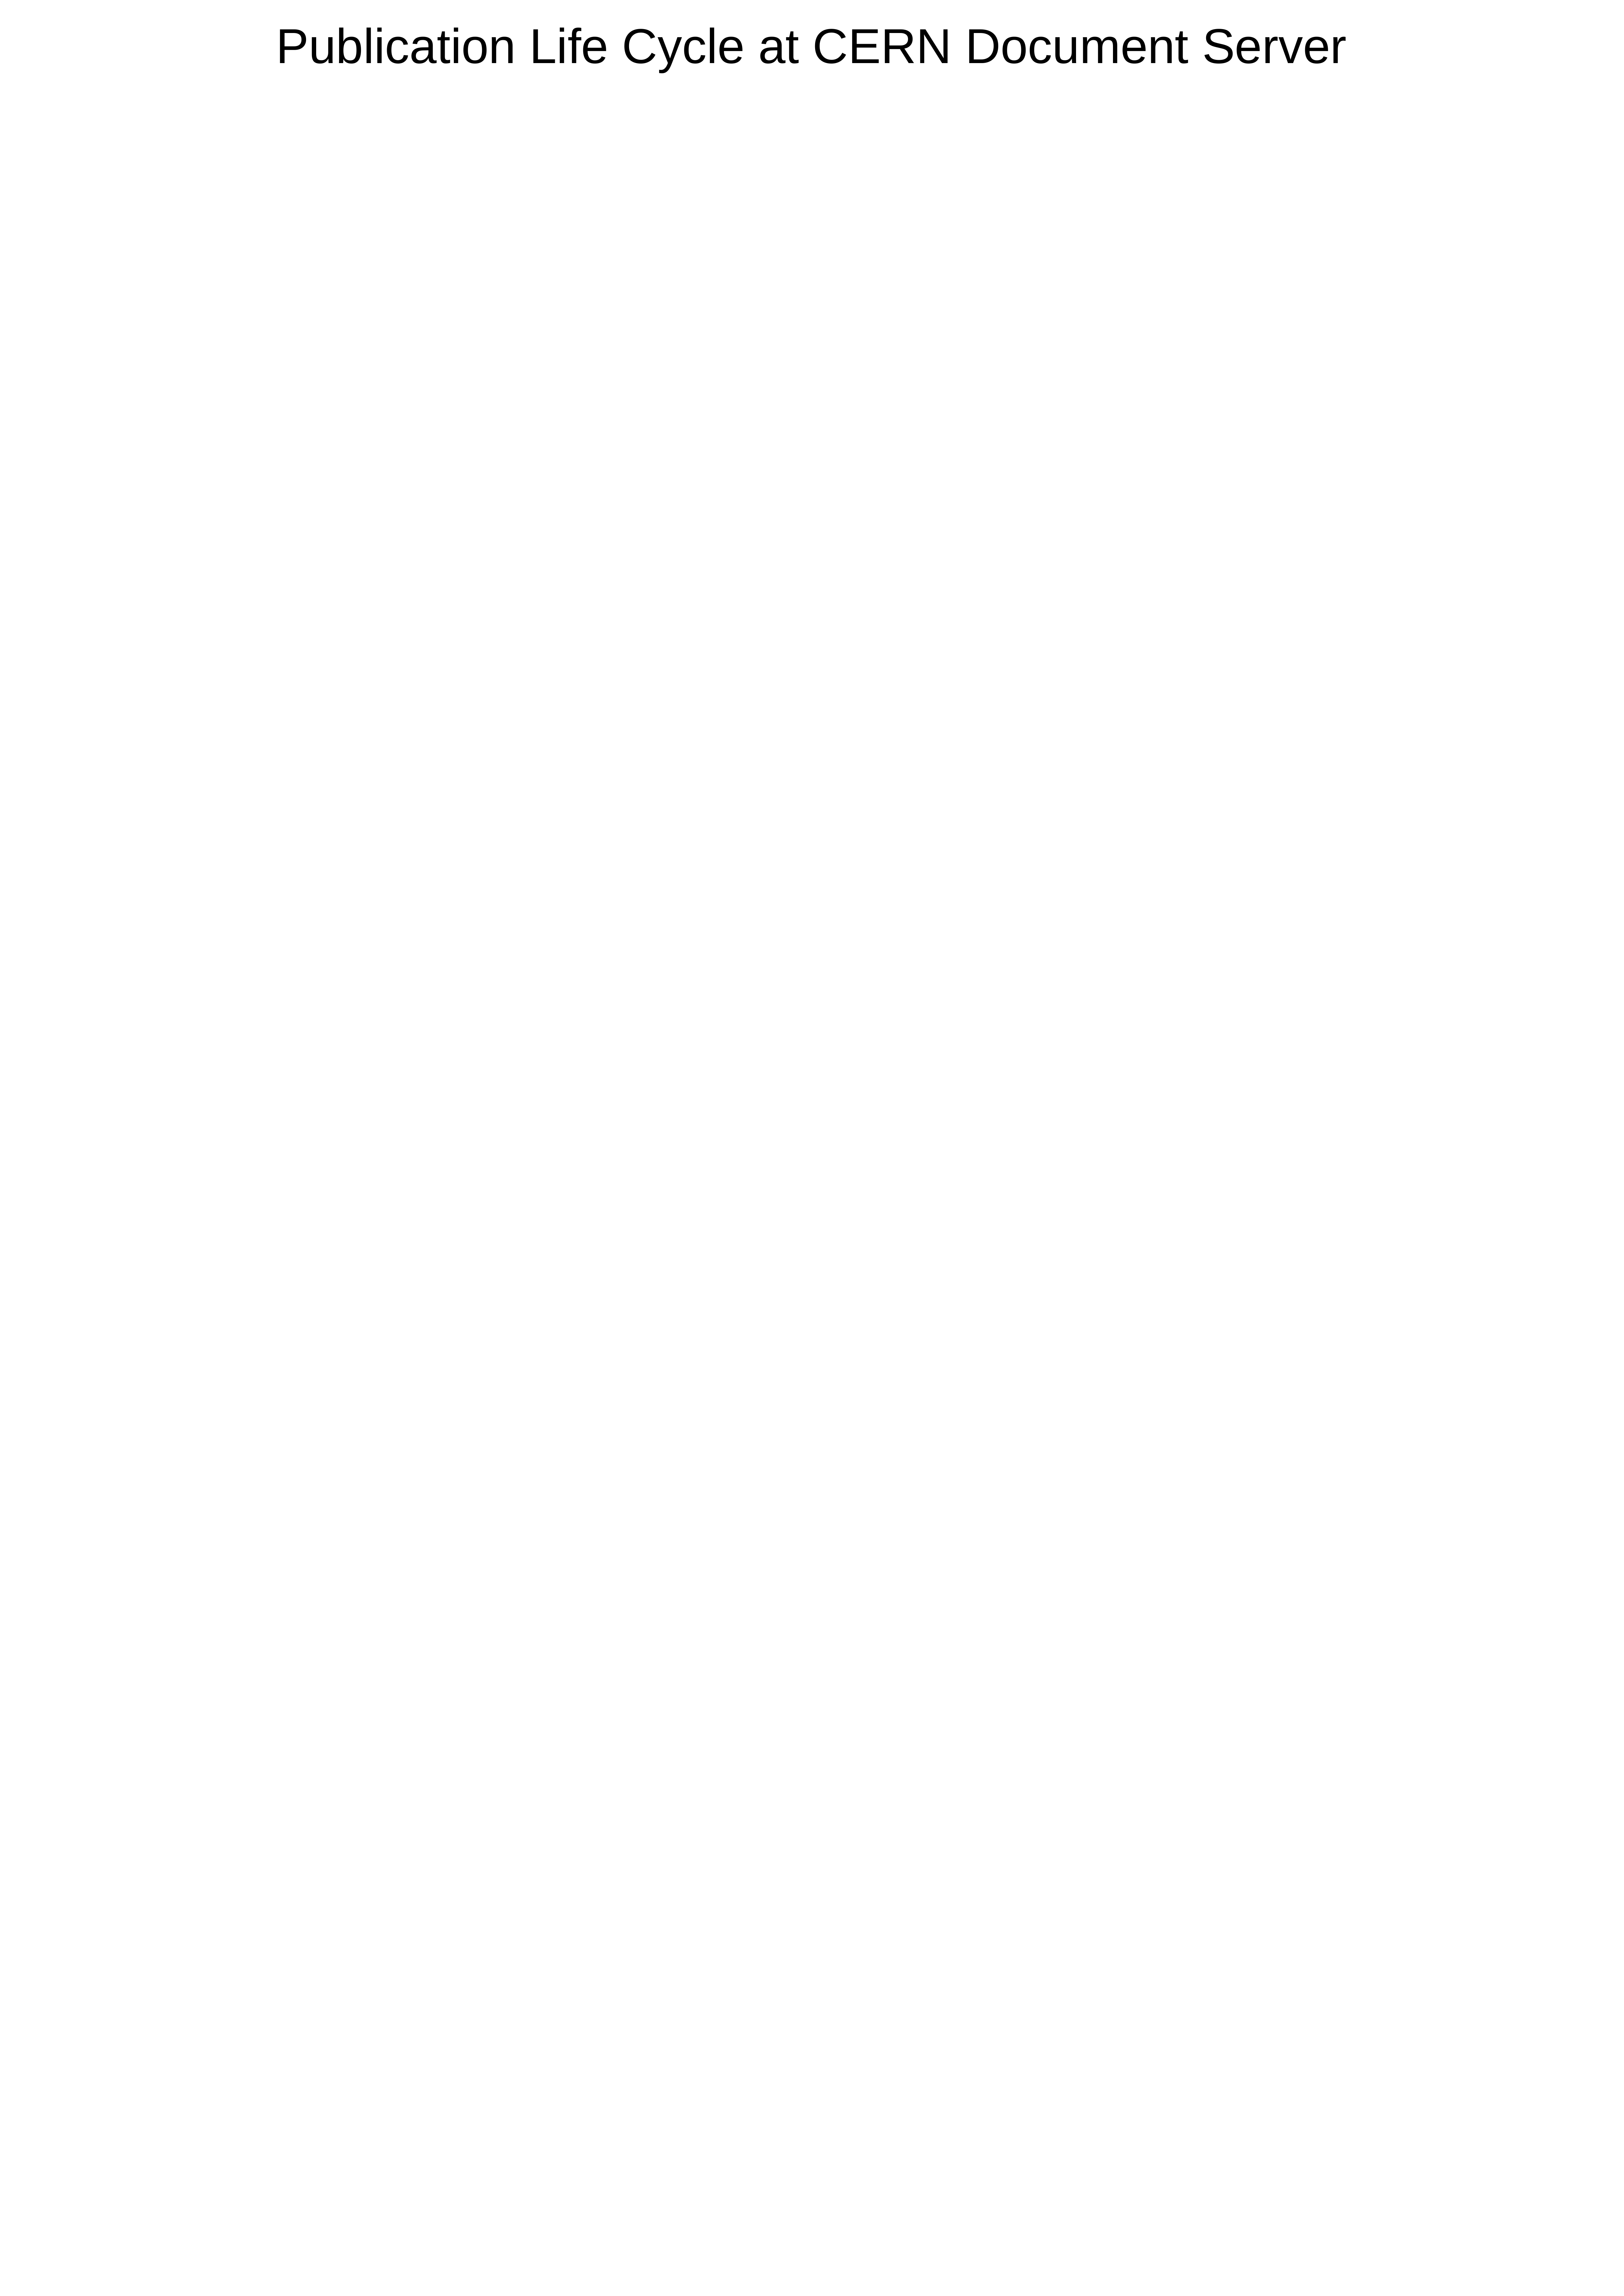

Publication Life Cycle at CERN Document Server